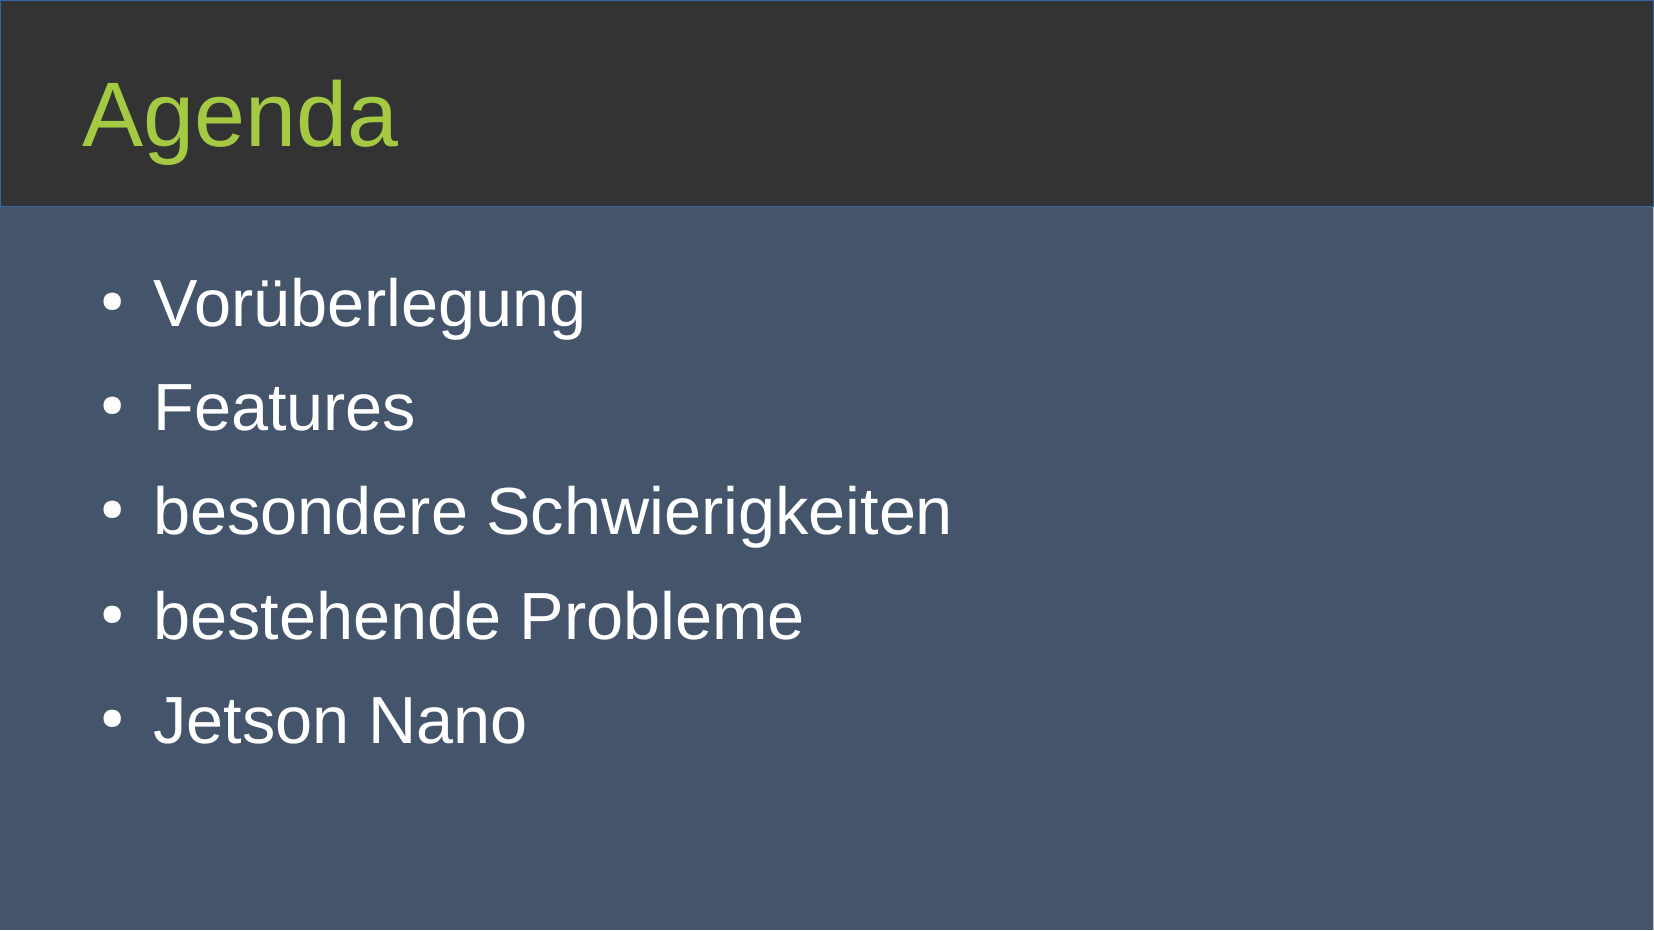

# Agenda
Vorüberlegung
Features
besondere Schwierigkeiten
bestehende Probleme
Jetson Nano